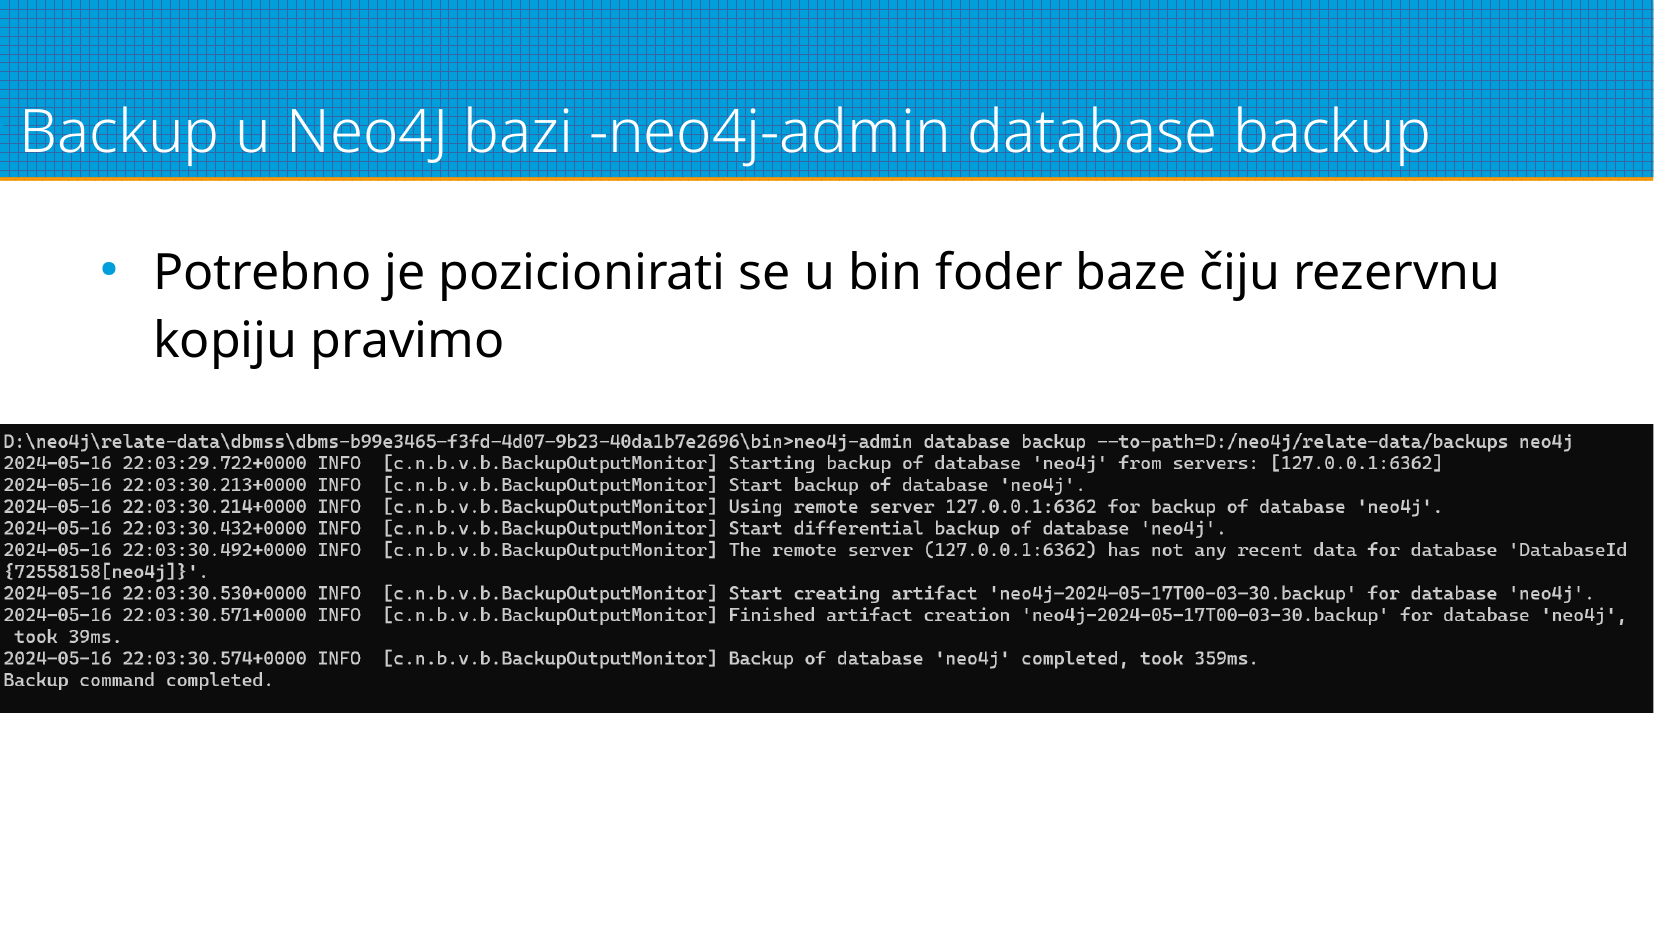

# Backup u Neo4J bazi -neo4j-admin database backup
Potrebno je pozicionirati se u bin foder baze čiju rezervnu kopiju pravimo